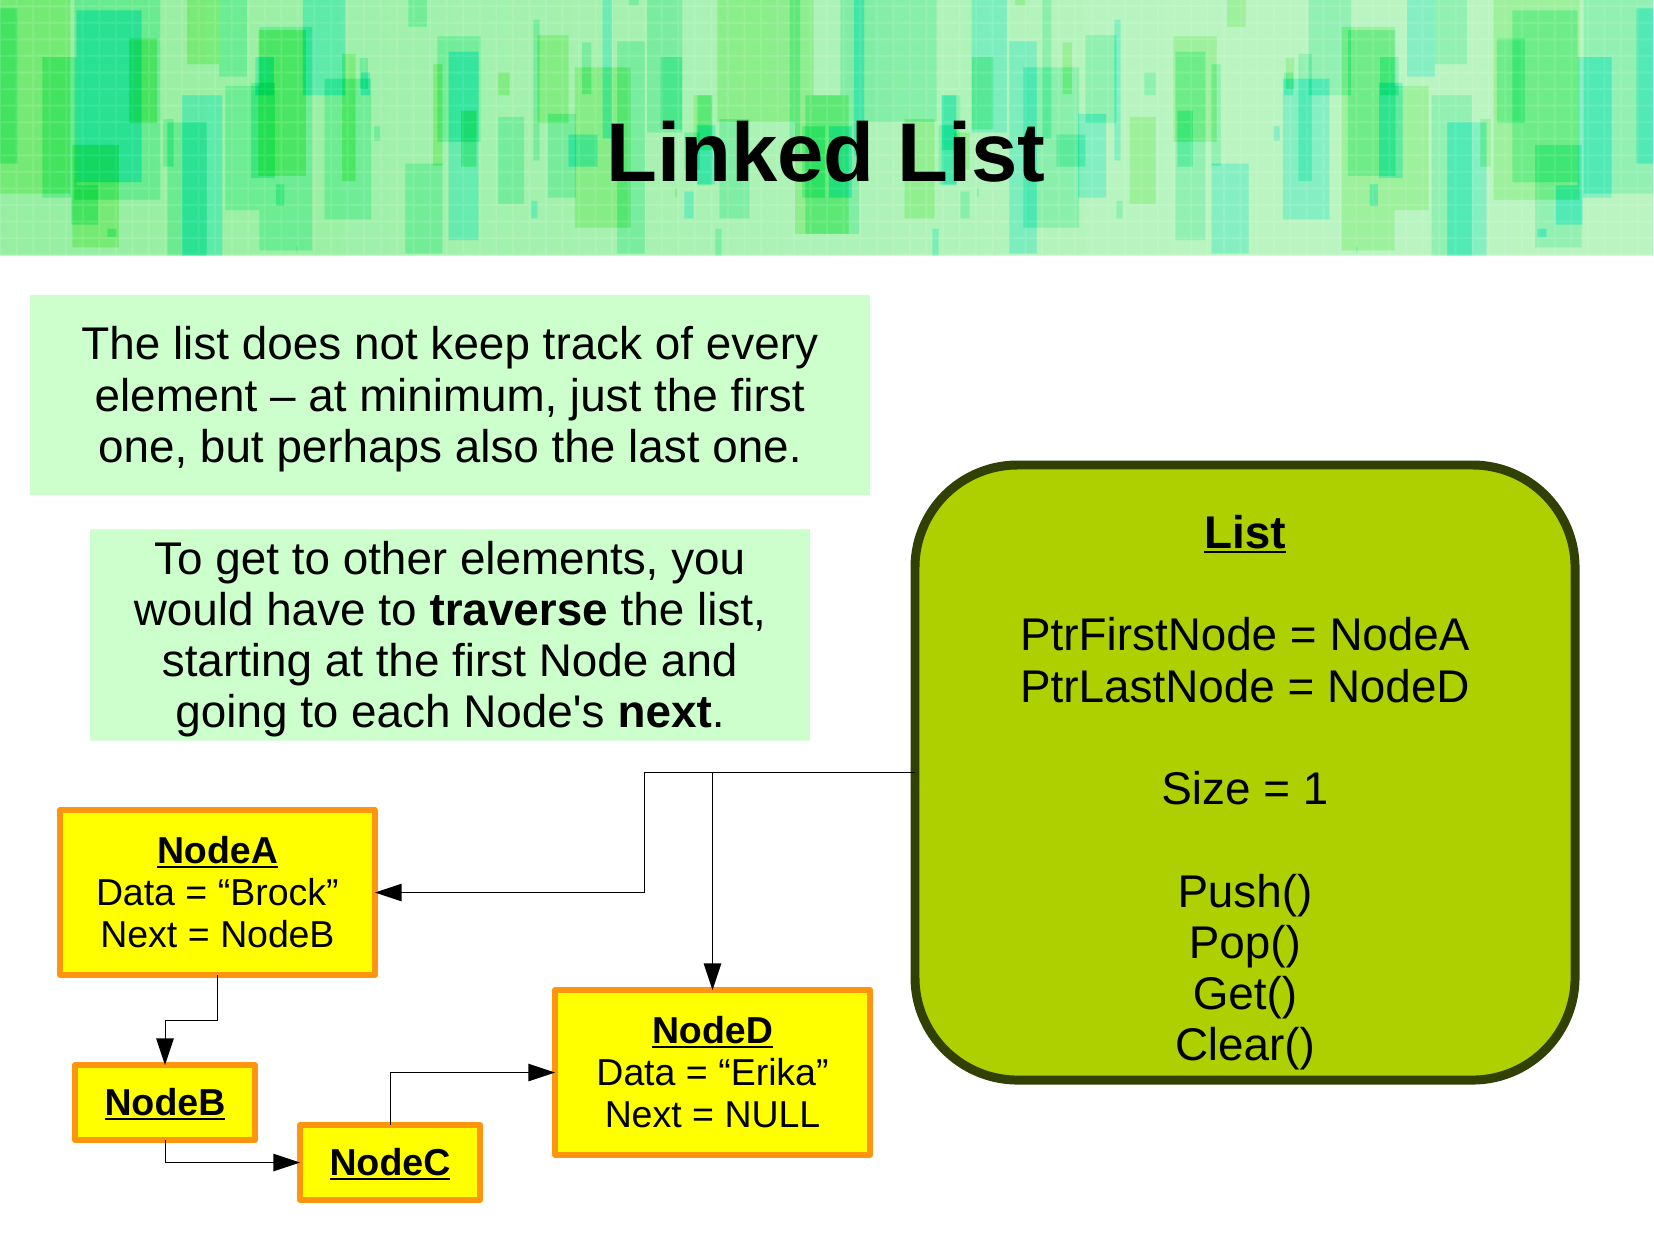

# Linked List
The list does not keep track of every element – at minimum, just the first one, but perhaps also the last one.
List
PtrFirstNode = NodeA
PtrLastNode = NodeD
Size = 1
Push()
Pop()
Get()
Clear()
To get to other elements, you would have to traverse the list, starting at the first Node and going to each Node's next.
NodeA
Data = “Brock”
Next = NodeB
NodeD
Data = “Erika”
Next = NULL
NodeB
NodeC